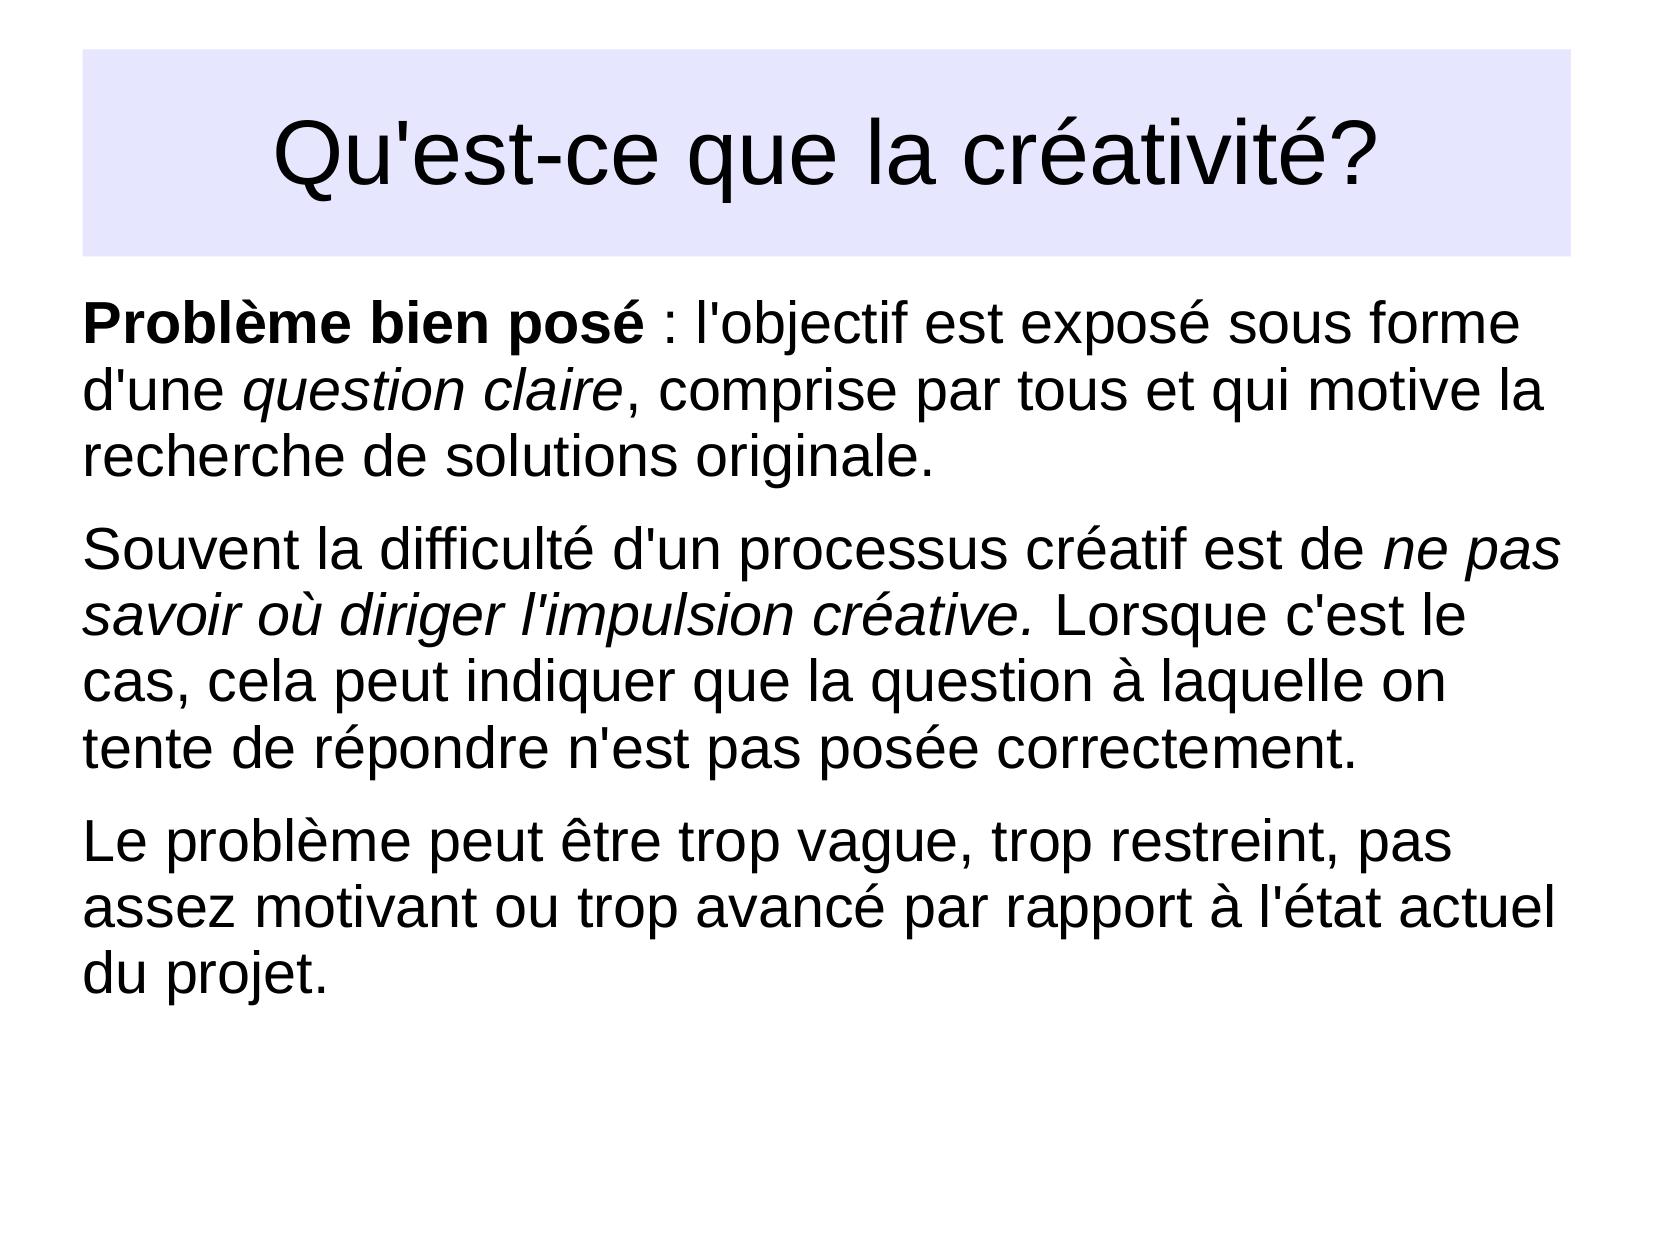

# Qu'est-ce que la créativité?
Problème bien posé : l'objectif est exposé sous forme d'une question claire, comprise par tous et qui motive la recherche de solutions originale.
Souvent la difficulté d'un processus créatif est de ne pas savoir où diriger l'impulsion créative. Lorsque c'est le cas, cela peut indiquer que la question à laquelle on tente de répondre n'est pas posée correctement.
Le problème peut être trop vague, trop restreint, pas assez motivant ou trop avancé par rapport à l'état actuel du projet.